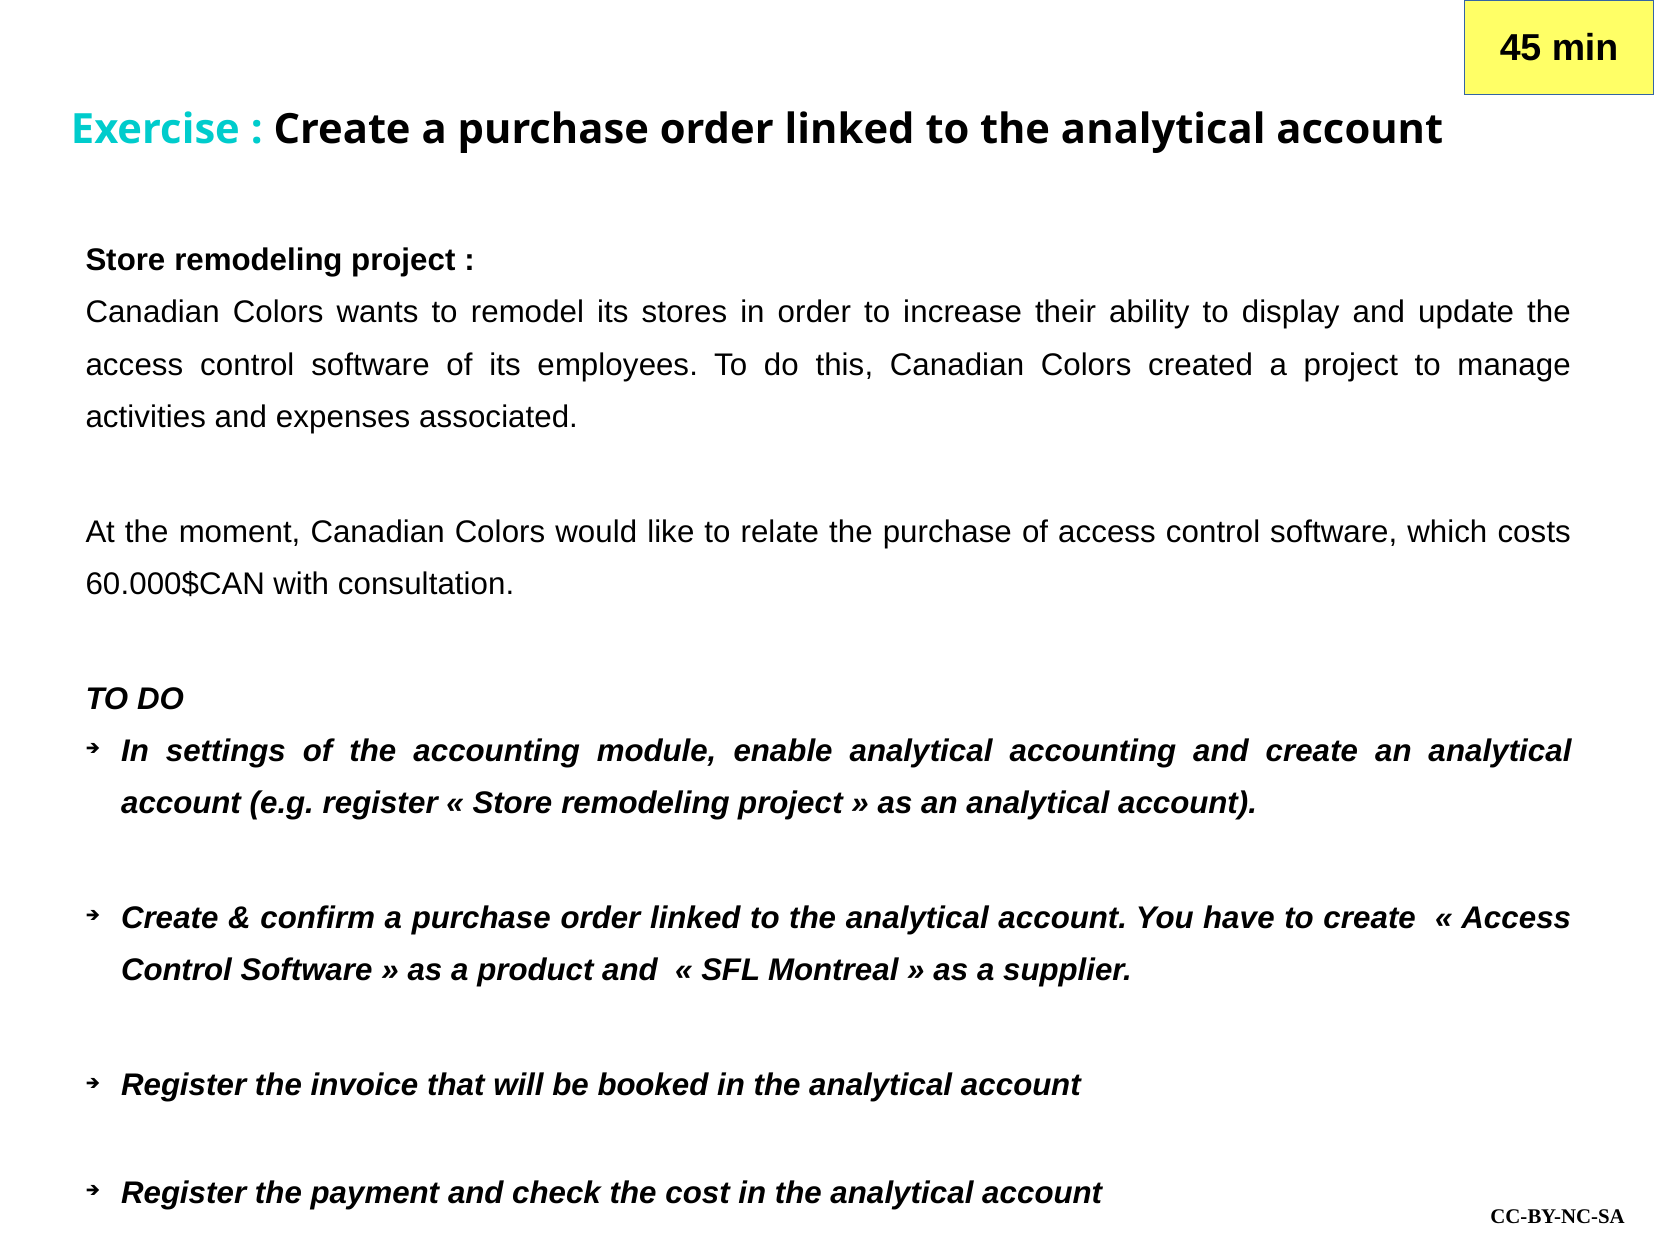

45 min
# Exercise : Create a purchase order linked to the analytical account
Store remodeling project :
Canadian Colors wants to remodel its stores in order to increase their ability to display and update the access control software of its employees. To do this, Canadian Colors created a project to manage activities and expenses associated.
At the moment, Canadian Colors would like to relate the purchase of access control software, which costs 60.000$CAN with consultation.
TO DO
In settings of the accounting module, enable analytical accounting and create an analytical account (e.g. register « Store remodeling project » as an analytical account).
Create & confirm a purchase order linked to the analytical account. You have to create « Access Control Software » as a product and « SFL Montreal » as a supplier.
Register the invoice that will be booked in the analytical account
Register the payment and check the cost in the analytical account